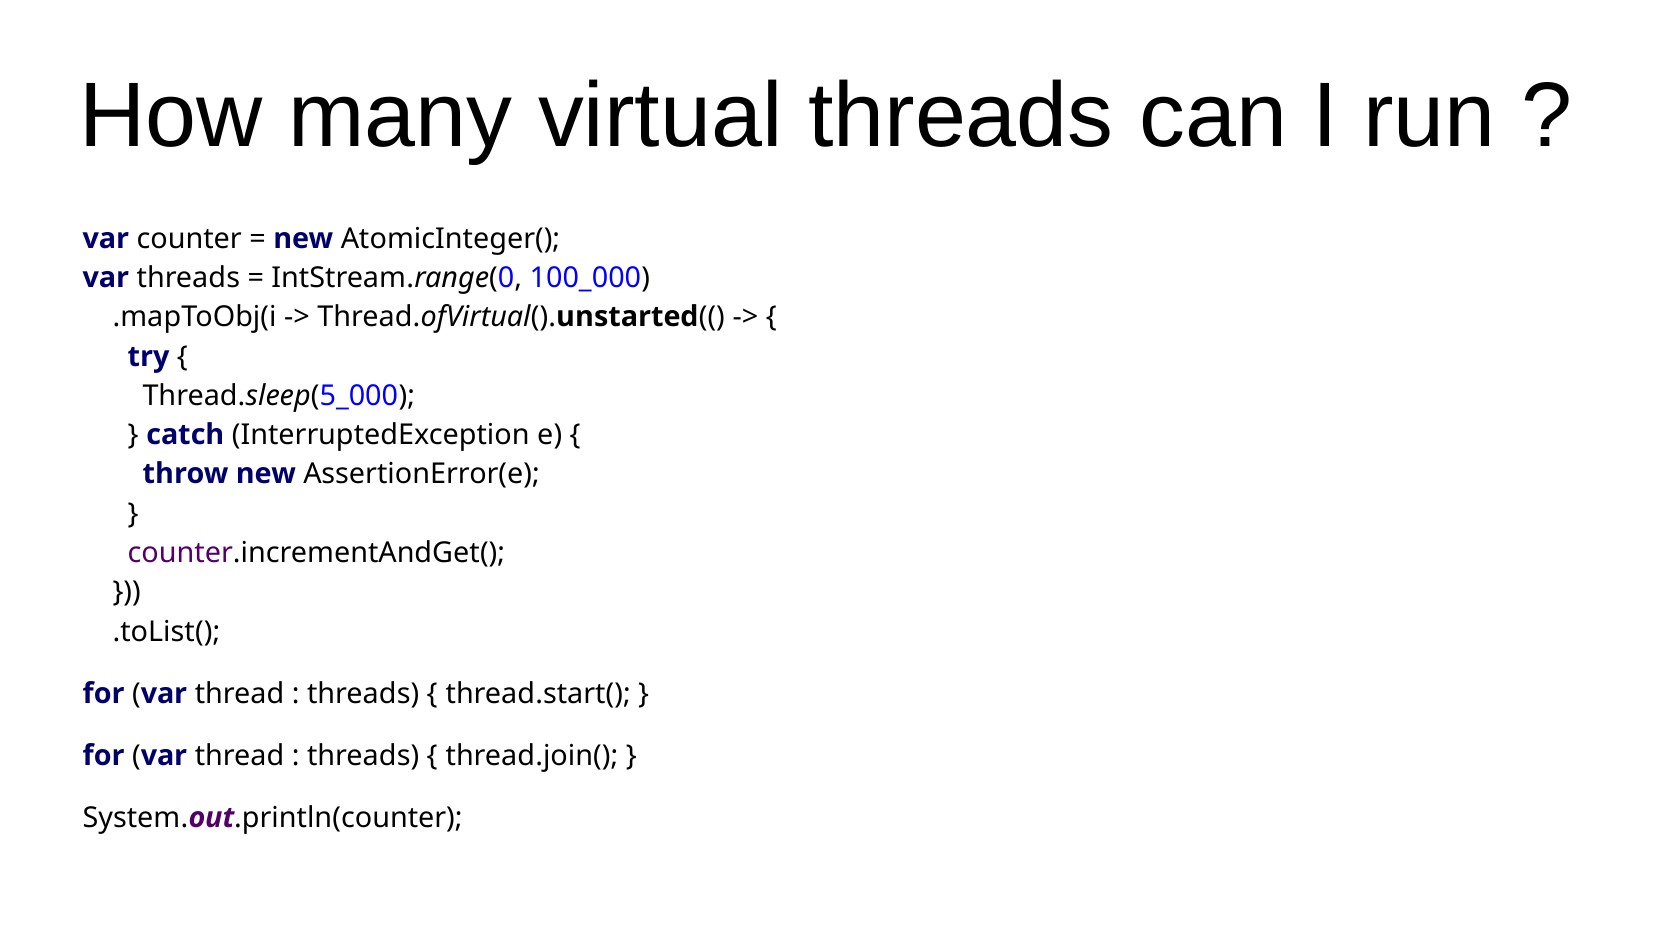

# How many virtual threads can I run ?
var counter = new AtomicInteger();
var threads = IntStream.range(0, 100_000)
 .mapToObj(i -> Thread.ofVirtual().unstarted(() -> {
 try {
 Thread.sleep(5_000);
 } catch (InterruptedException e) {
 throw new AssertionError(e);
 }
 counter.incrementAndGet();
 }))
 .toList();
for (var thread : threads) { thread.start(); }
for (var thread : threads) { thread.join(); }
System.out.println(counter);